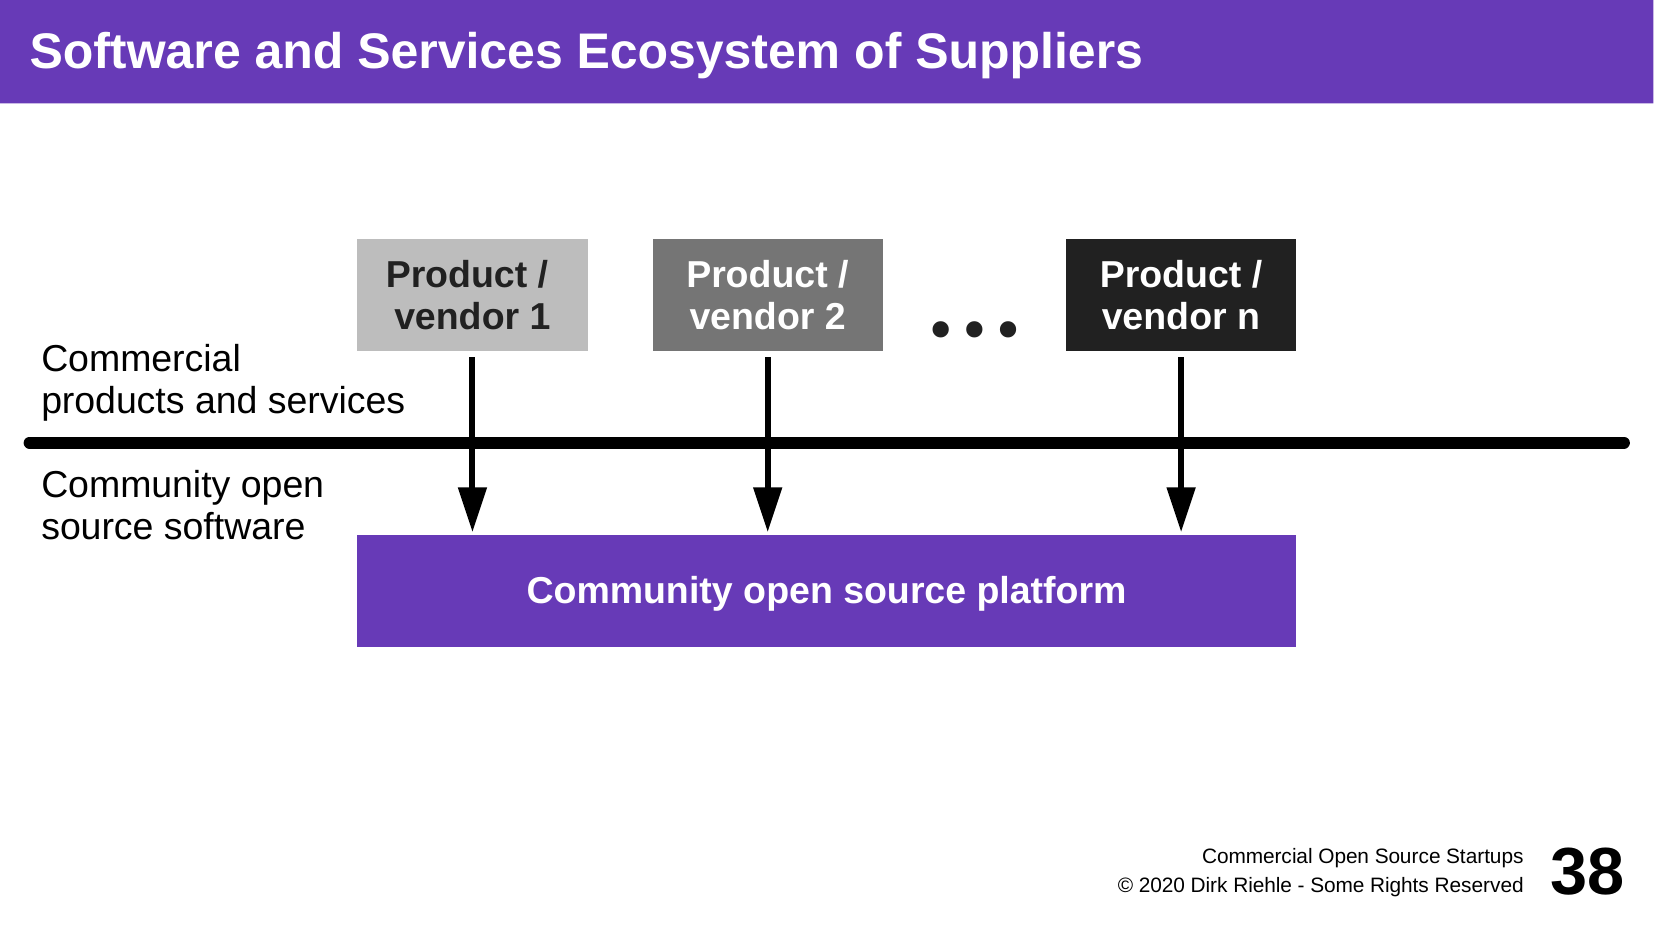

# Software and Services Ecosystem of Suppliers
Product /
vendor 1
Product /
vendor 2
…
Product /
vendor n
Commercial
products and services
Community open
source software
Community open source platform
Commercial Open Source Startups
38
© 2020 Dirk Riehle - Some Rights Reserved